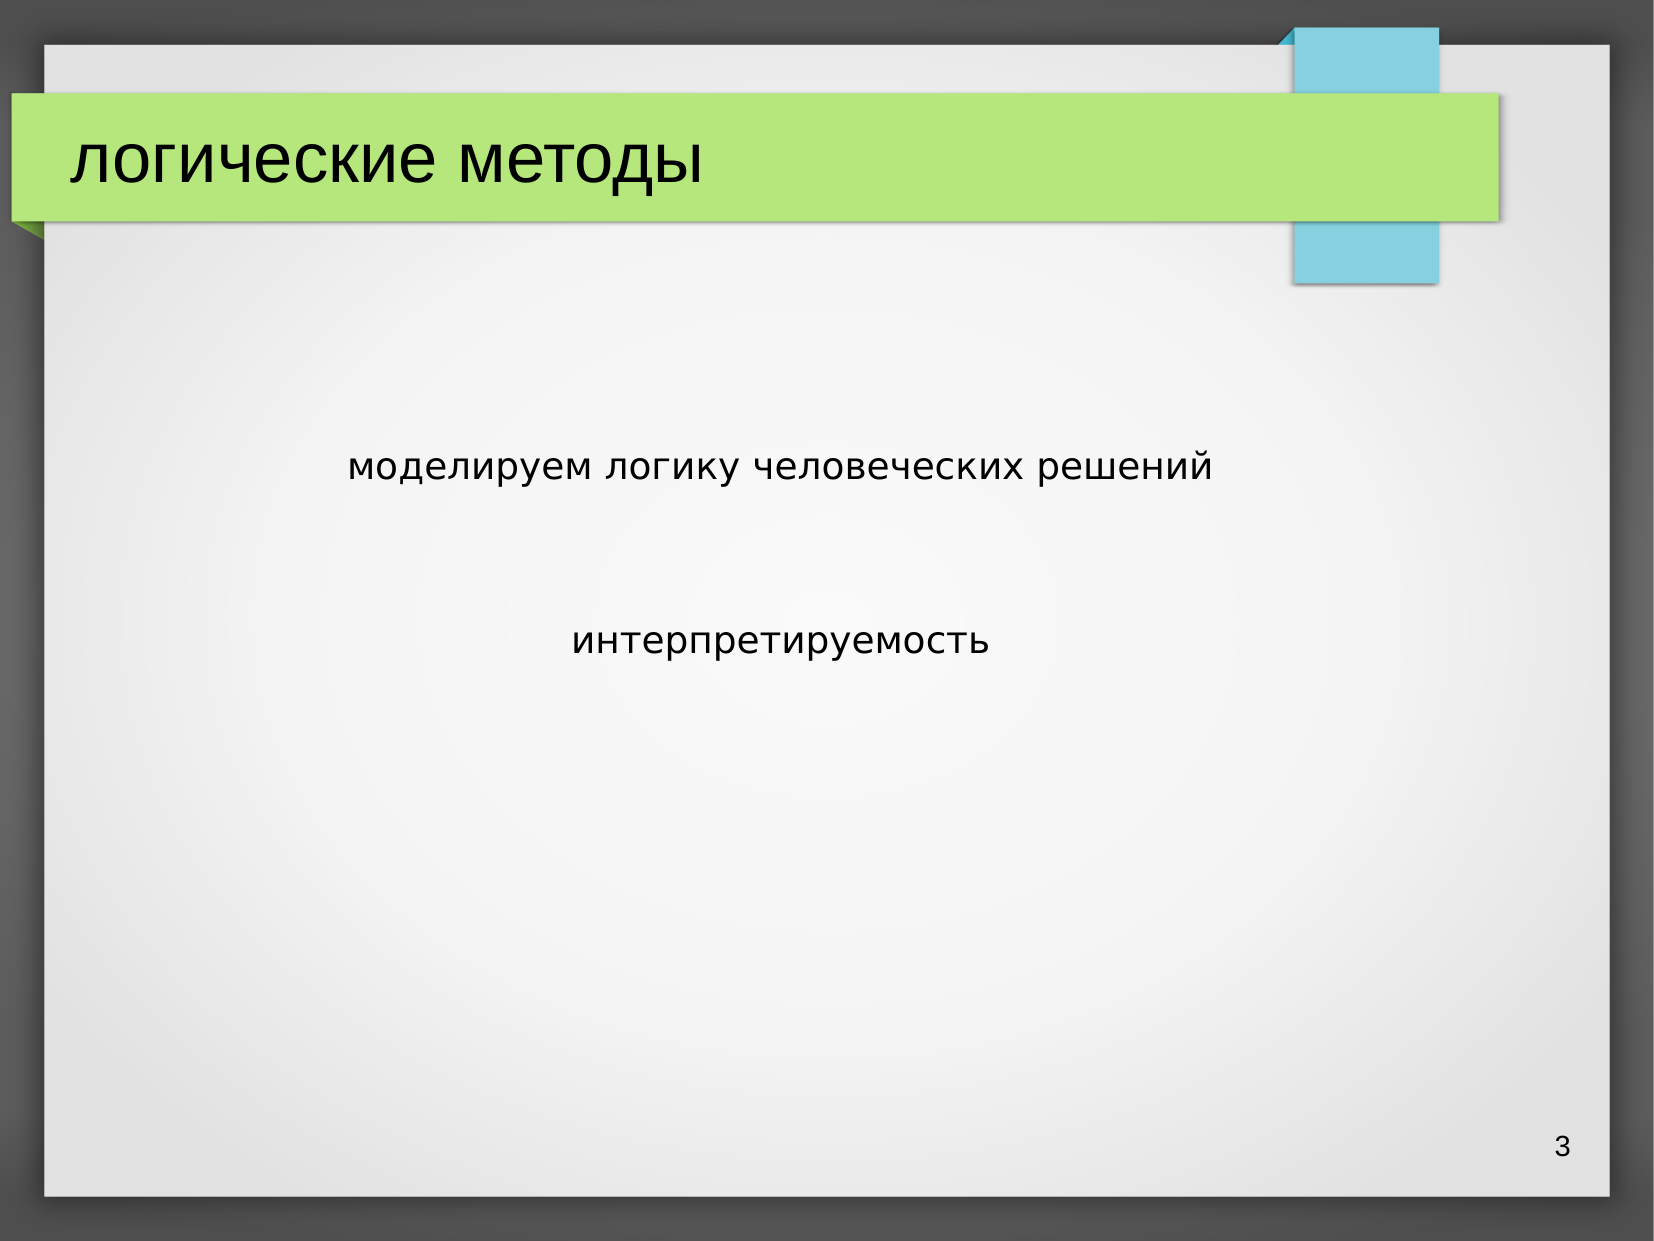

# логические методы
моделируем логику человеческих решений
интерпретируемость
3